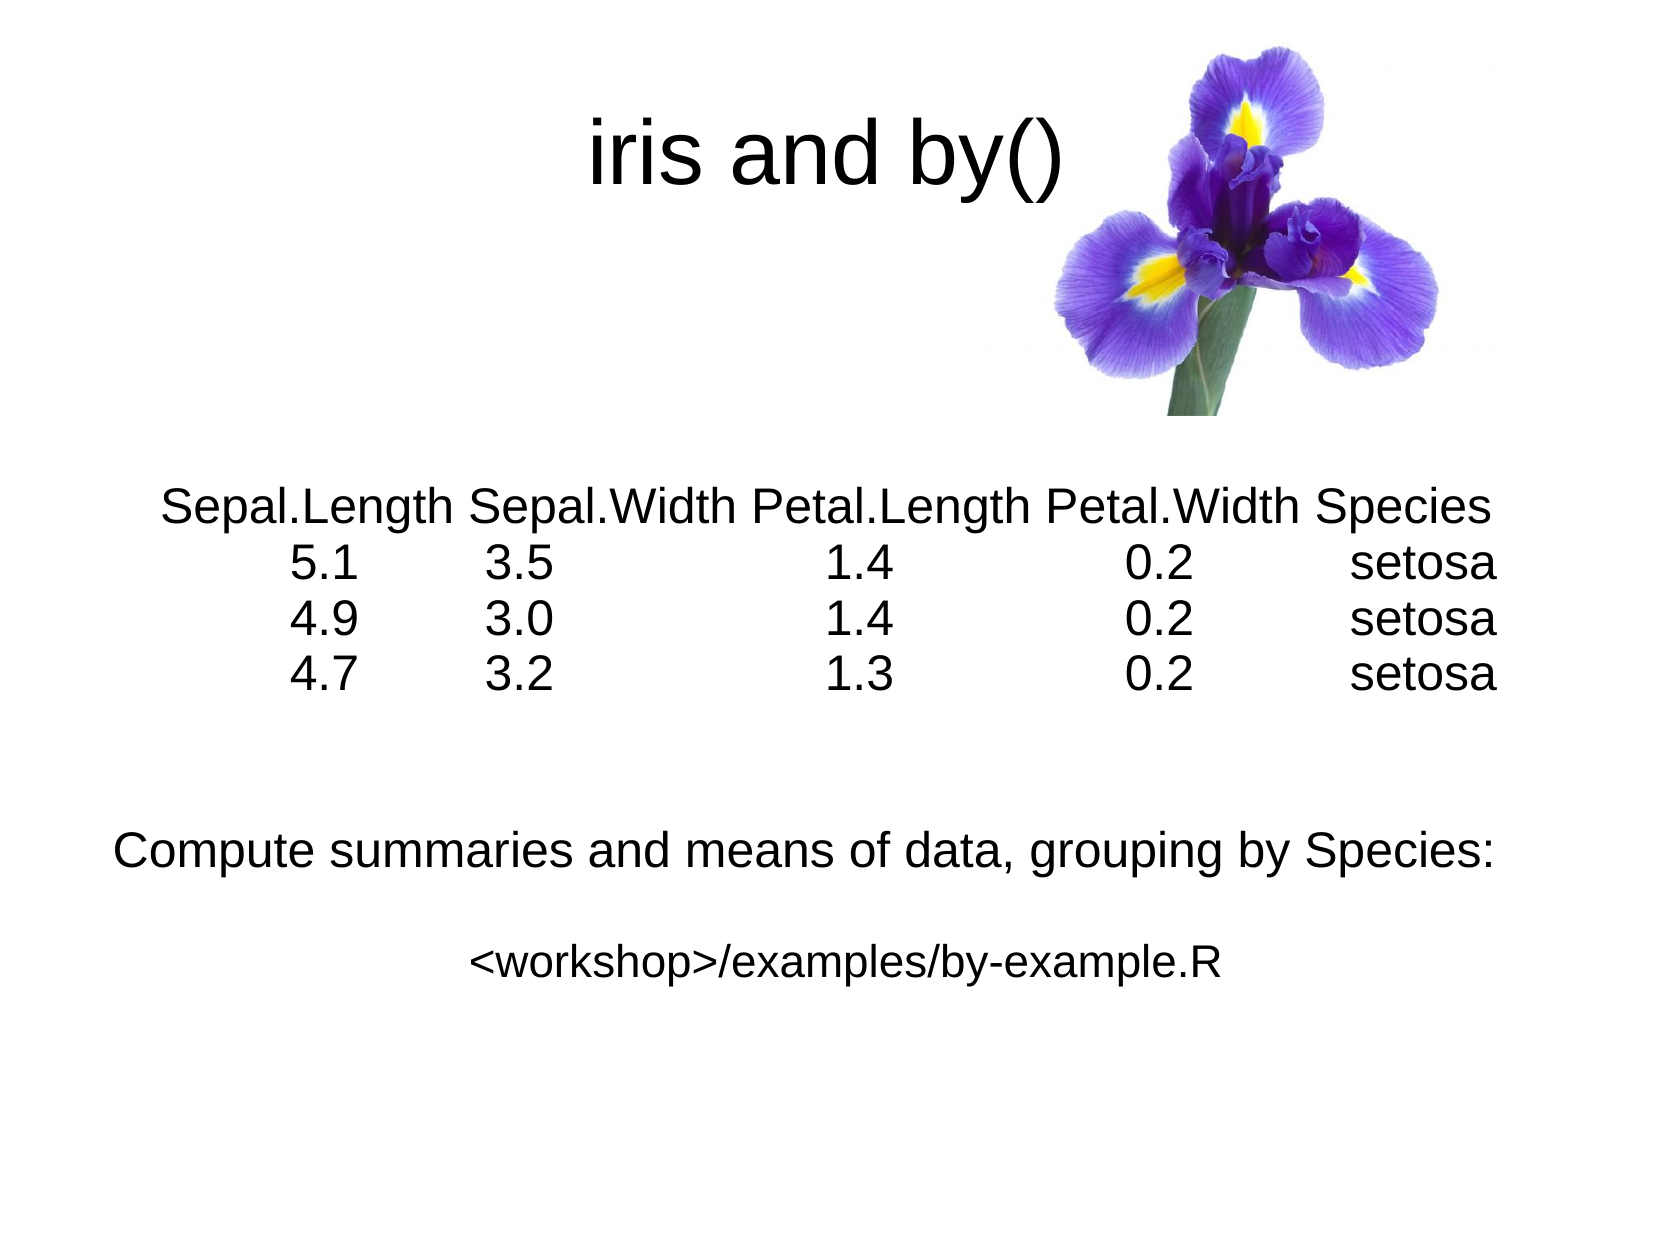

# iris and by()
 Sepal.Length Sepal.Width Petal.Length Petal.Width Species
 5.1 3.5 		1.4 		0.2 		setosa
 4.9 3.0 		1.4 		0.2 		setosa
 4.7 3.2 		1.3 		0.2 		setosa
Compute summaries and means of data, grouping by Species:
<workshop>/examples/by-example.R